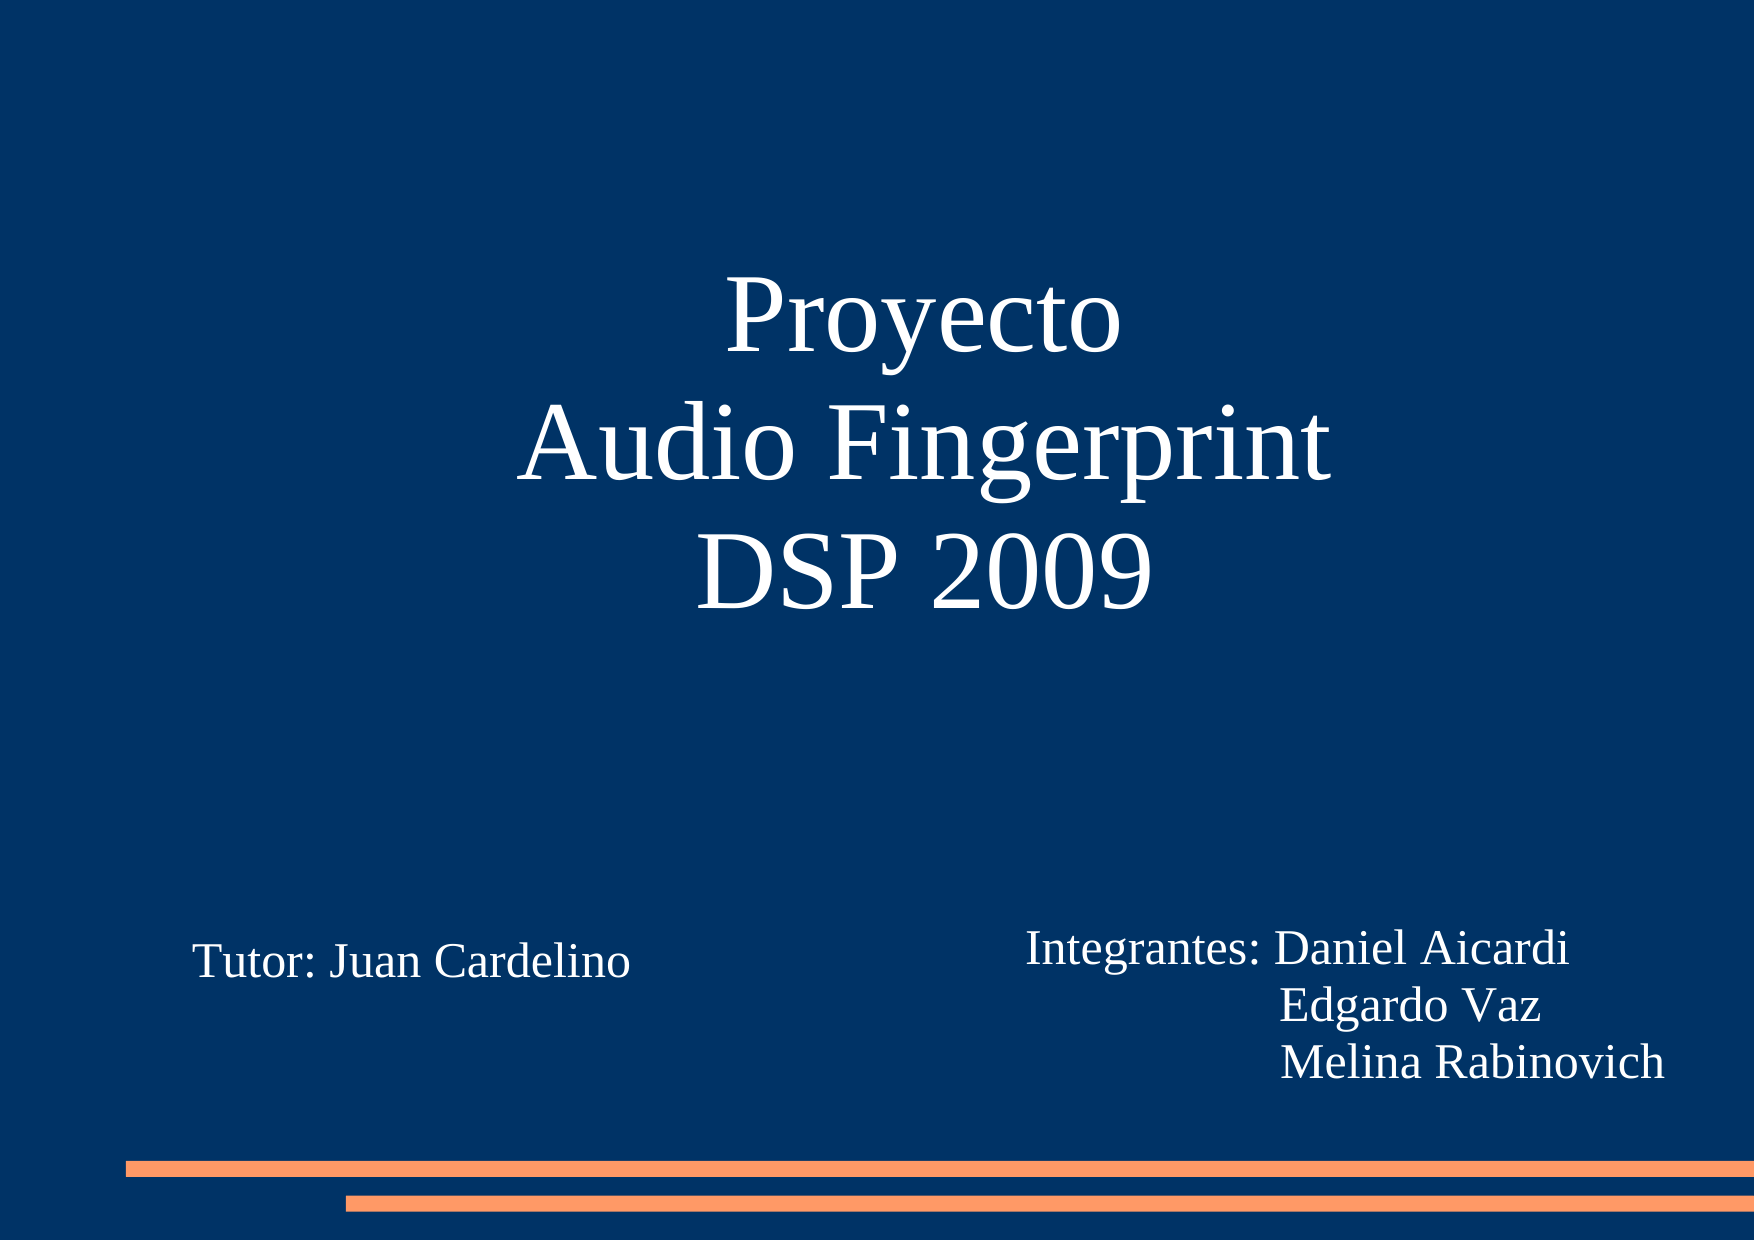

Proyecto
Audio Fingerprint
DSP 2009
Integrantes: Daniel Aicardi
 Edgardo Vaz
 Melina Rabinovich
Tutor: Juan Cardelino